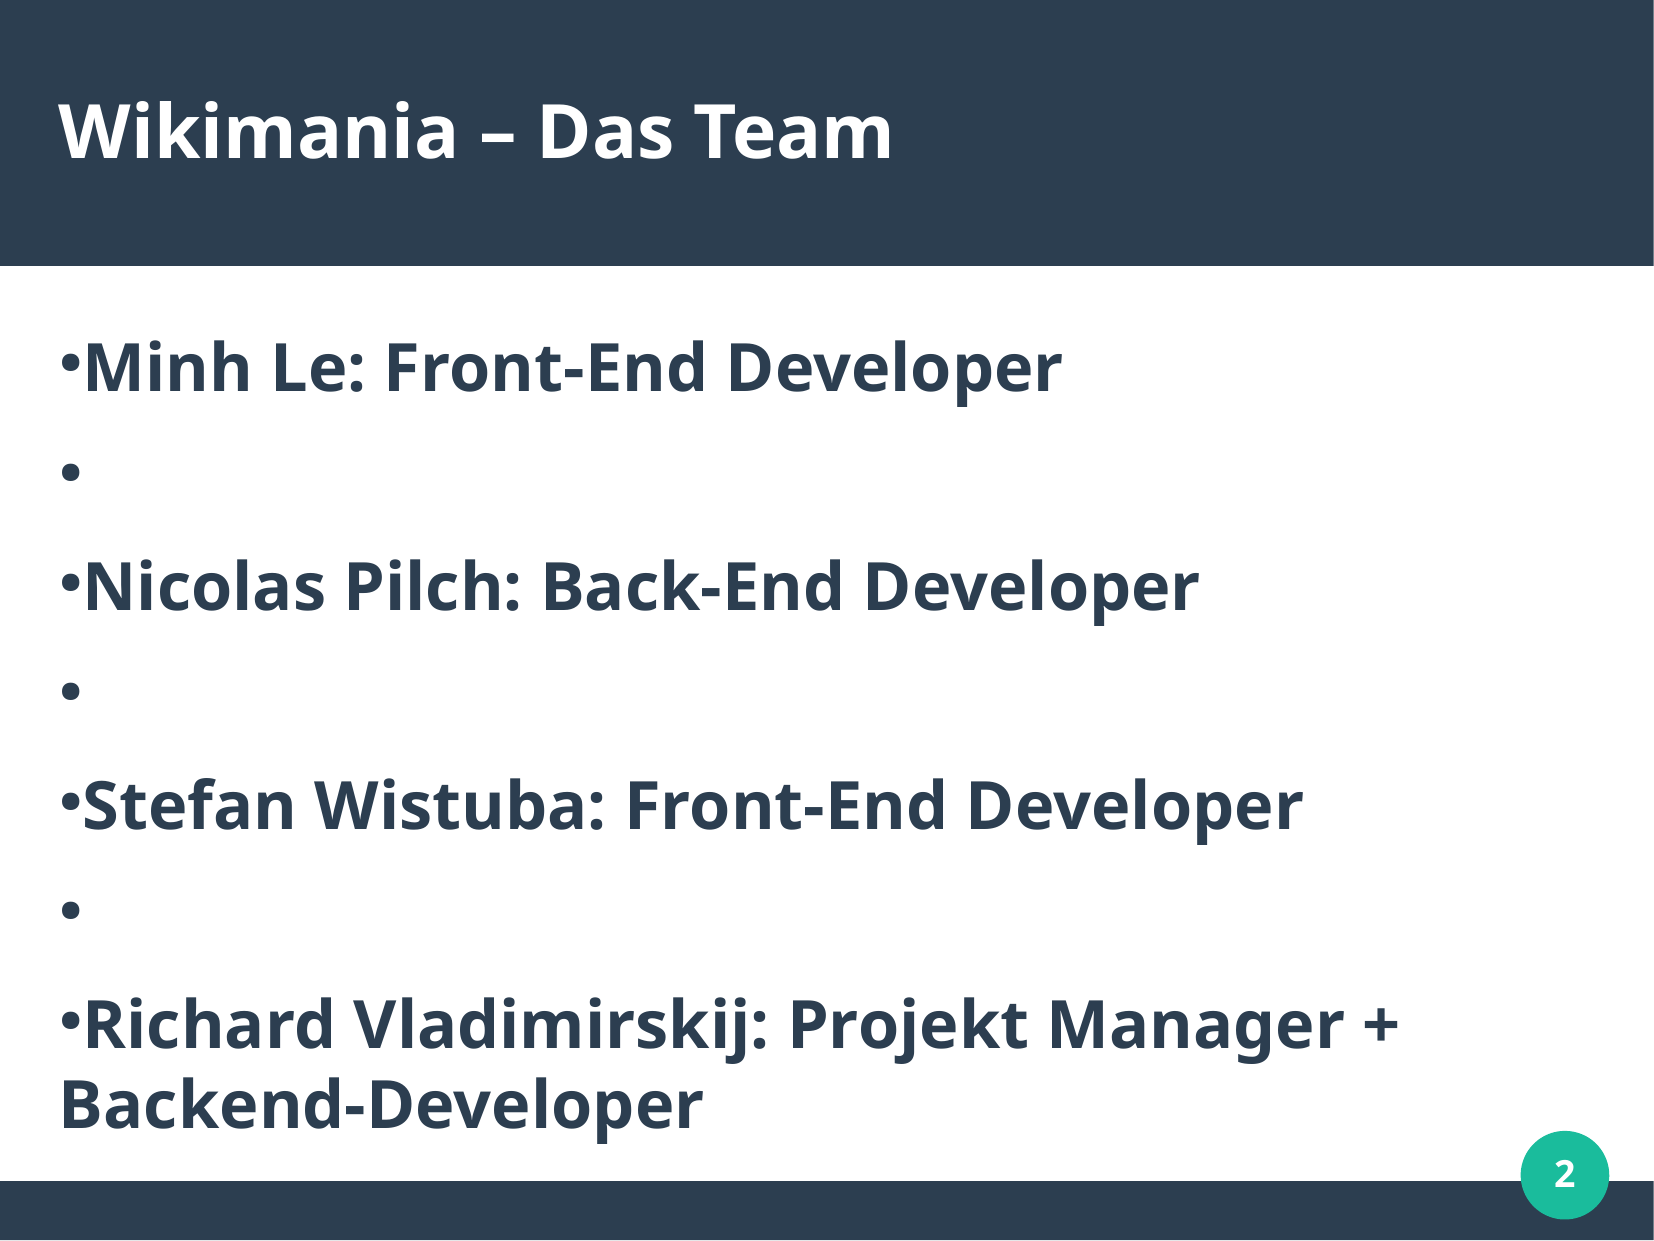

# Wikimania – Das Team
Minh Le: Front-End Developer
Nicolas Pilch: Back-End Developer
Stefan Wistuba: Front-End Developer
Richard Vladimirskij: Projekt Manager + Backend-Developer